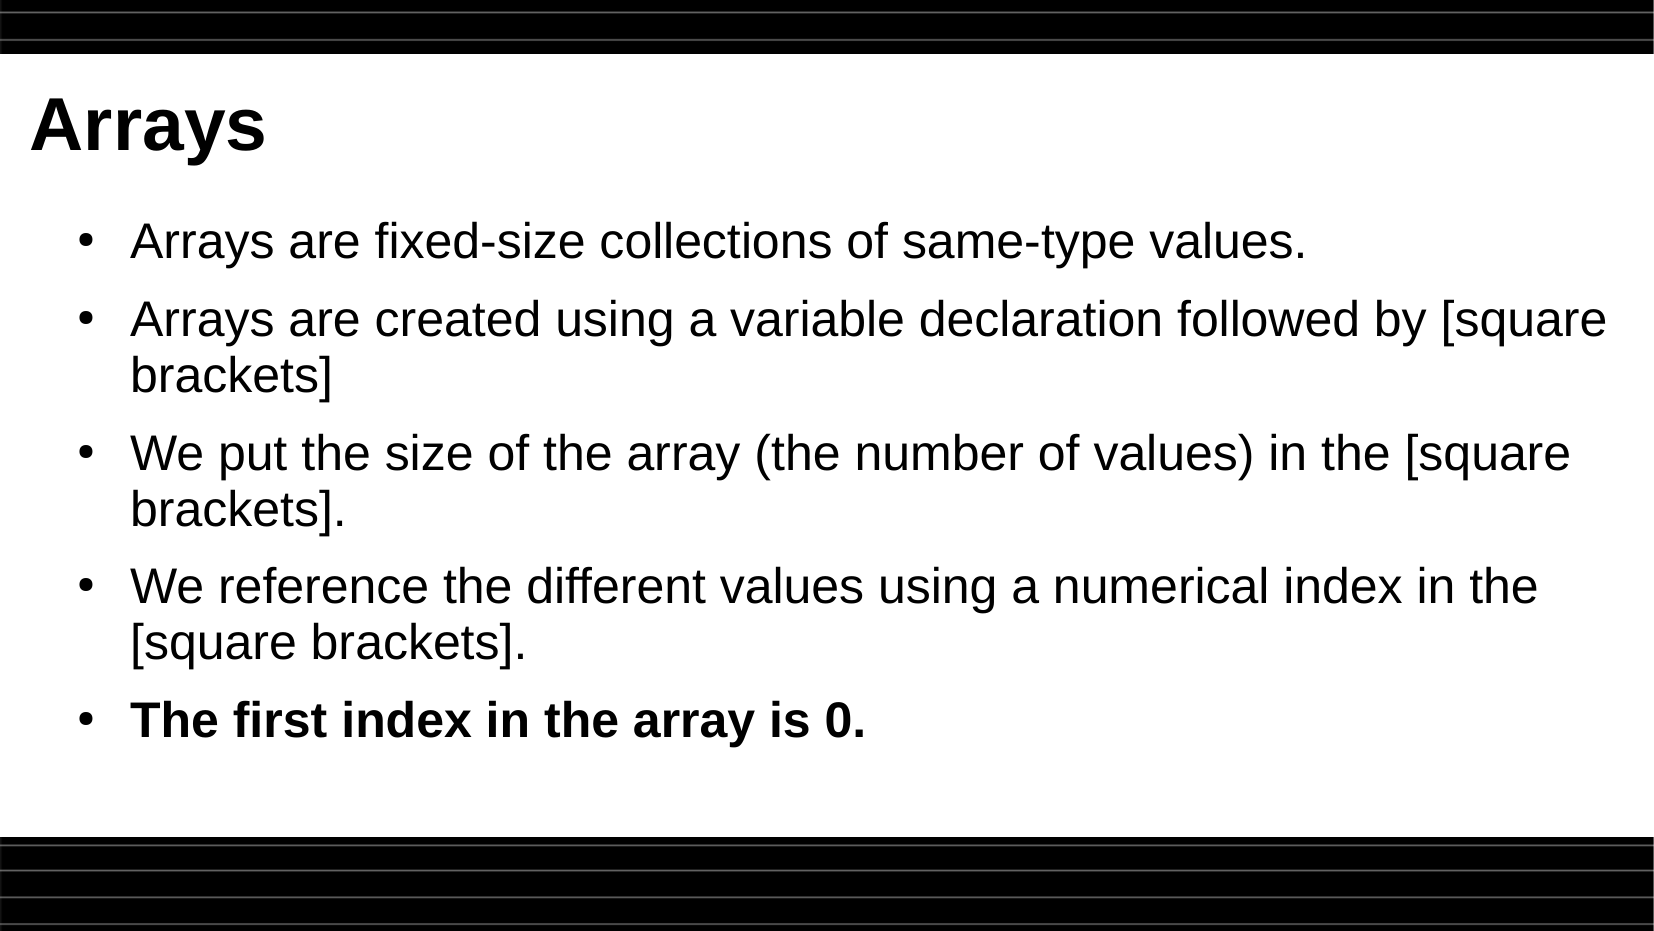

Arrays
# Arrays are fixed-size collections of same-type values.
Arrays are created using a variable declaration followed by [square brackets]
We put the size of the array (the number of values) in the [square brackets].
We reference the different values using a numerical index in the [square brackets].
The first index in the array is 0.